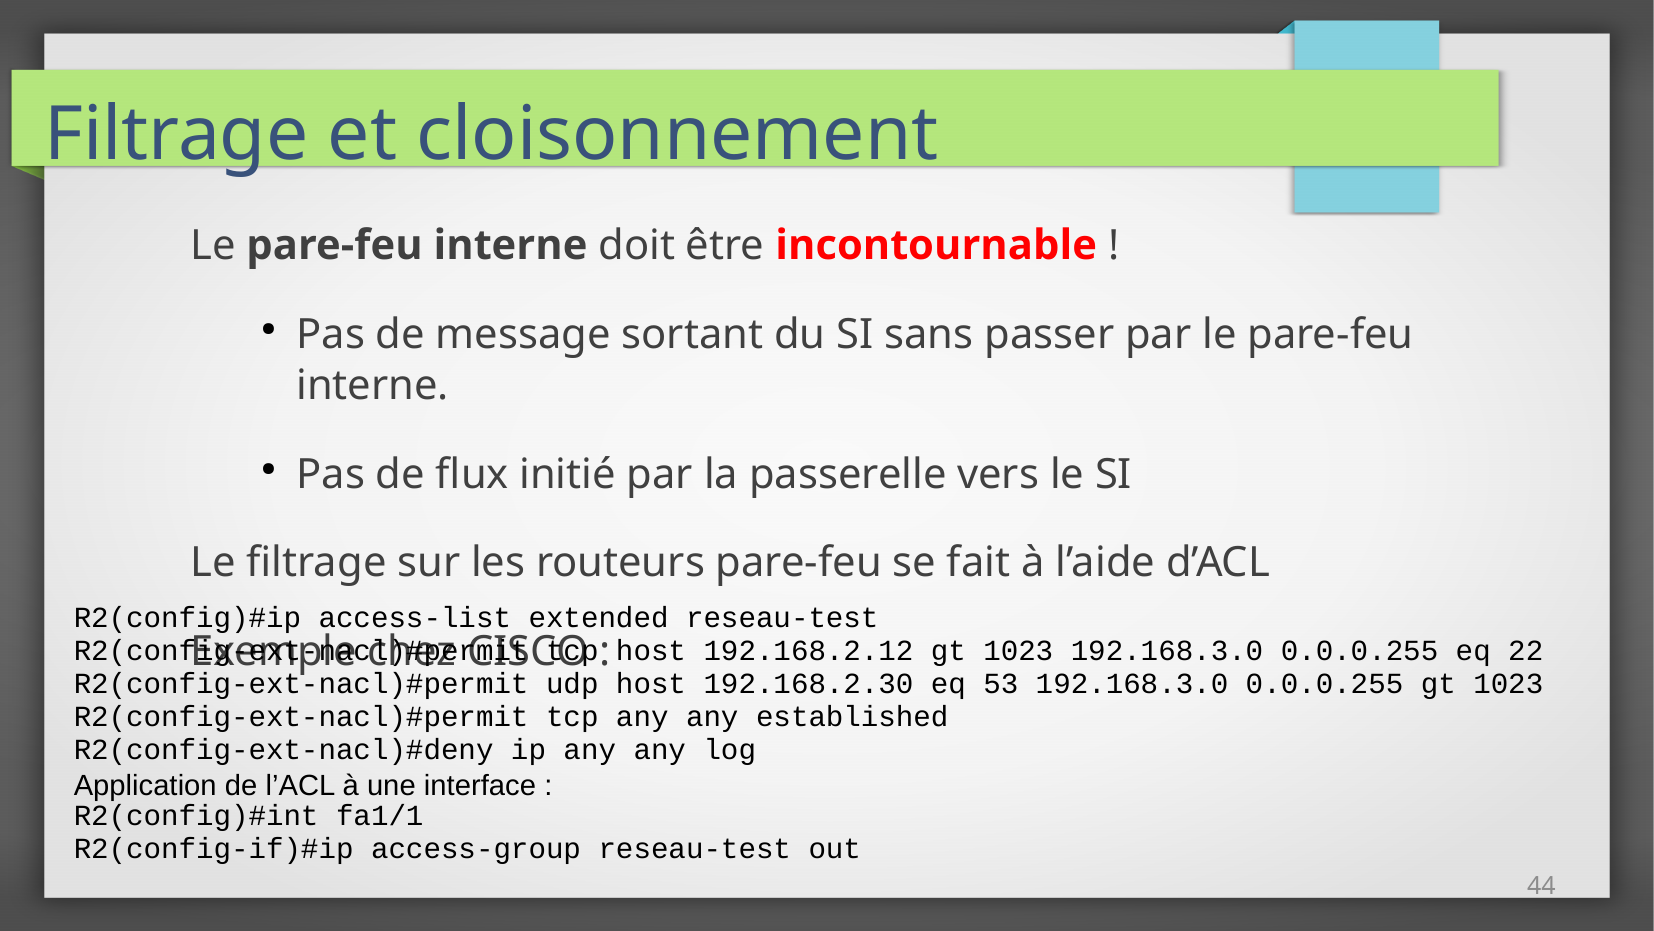

Filtrage et cloisonnement
Le pare-feu interne doit être incontournable !
Pas de message sortant du SI sans passer par le pare-feu interne.
Pas de flux initié par la passerelle vers le SI
Le filtrage sur les routeurs pare-feu se fait à l’aide d’ACL
Exemple chez CISCO :
R2(config)#ip access-list extended reseau-test
R2(config-ext-nacl)#permit tcp host 192.168.2.12 gt 1023 192.168.3.0 0.0.0.255 eq 22
R2(config-ext-nacl)#permit udp host 192.168.2.30 eq 53 192.168.3.0 0.0.0.255 gt 1023
R2(config-ext-nacl)#permit tcp any any established
R2(config-ext-nacl)#deny ip any any log
Application de l’ACL à une interface :
R2(config)#int fa1/1
R2(config-if)#ip access-group reseau-test out